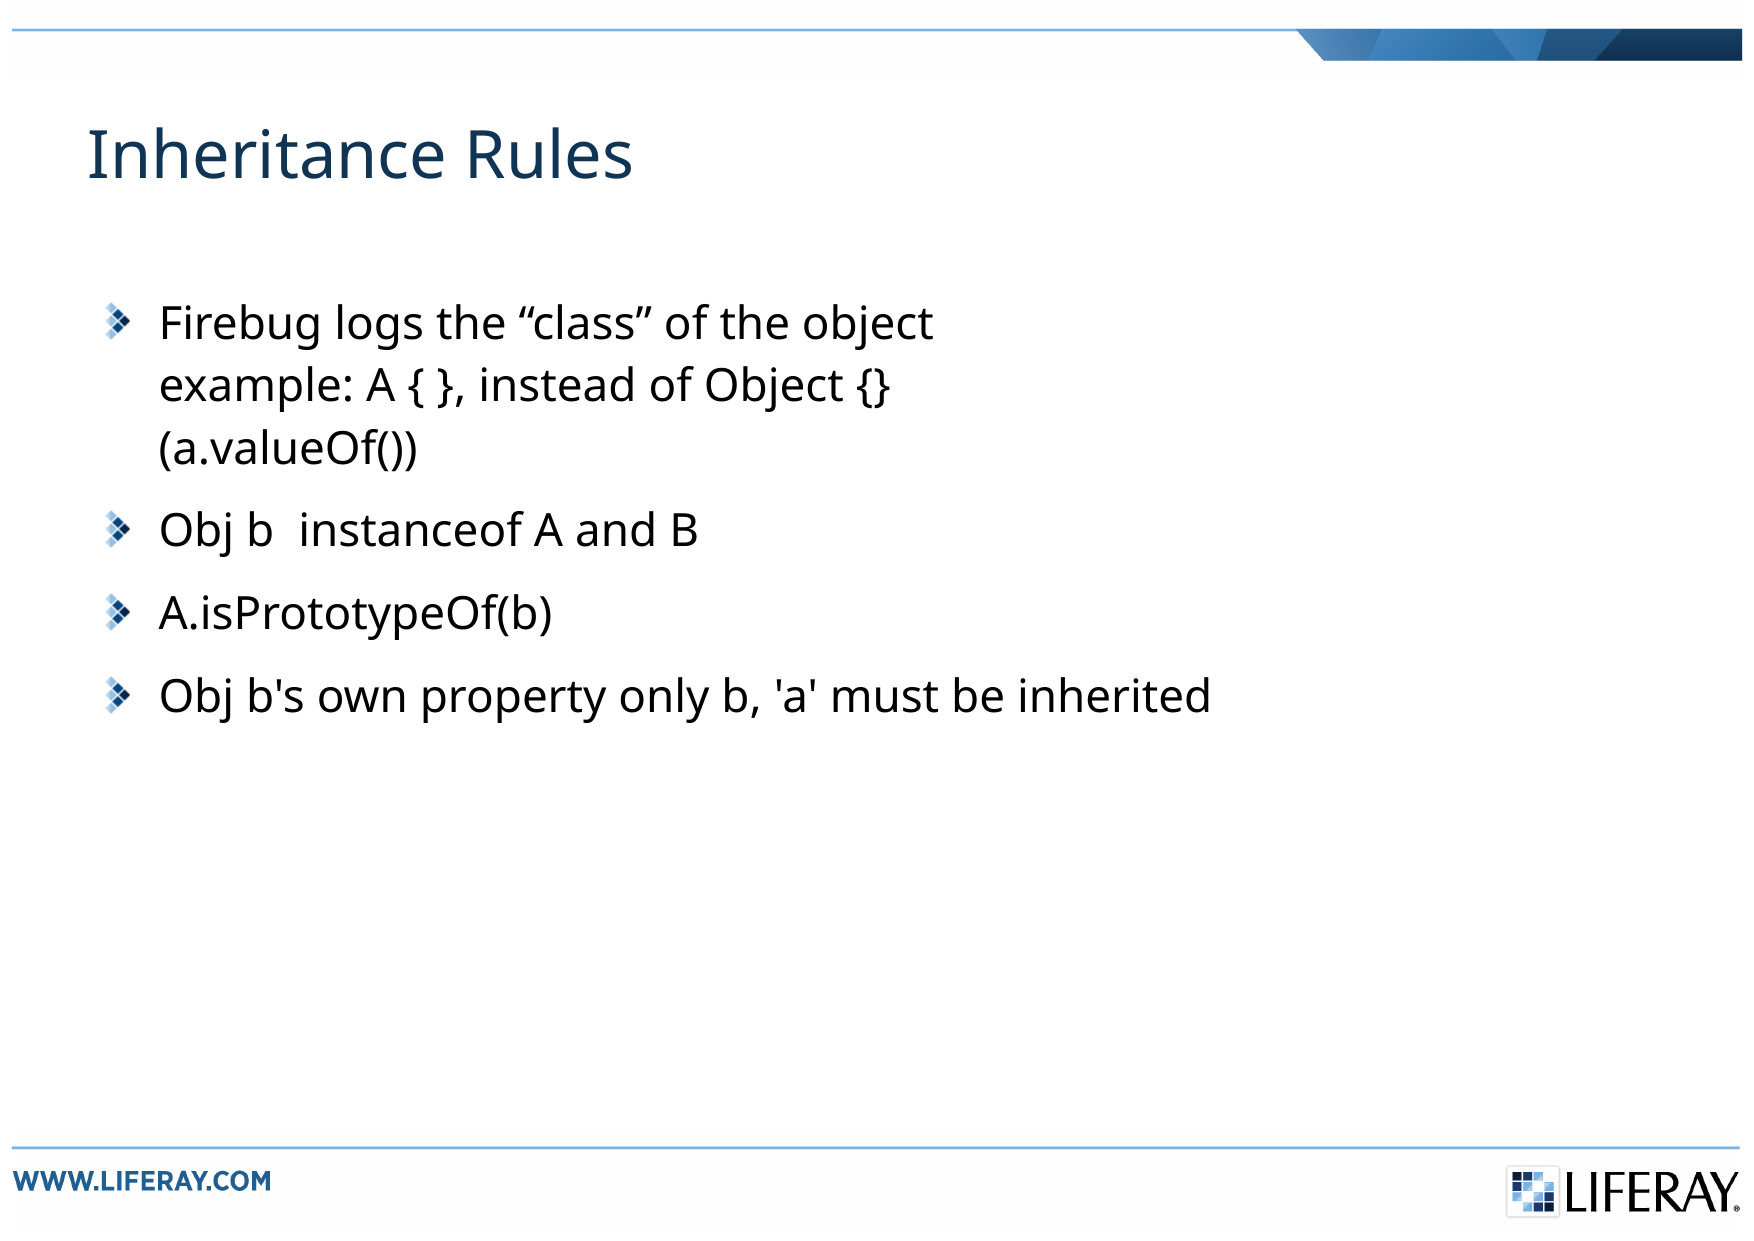

# Inheritance Rules
Firebug logs the “class” of the object
example: A { }, instead of Object {}
(a.valueOf())
Obj b instanceof A and B
A.isPrototypeOf(b)
Obj b's own property only b, 'a' must be inherited